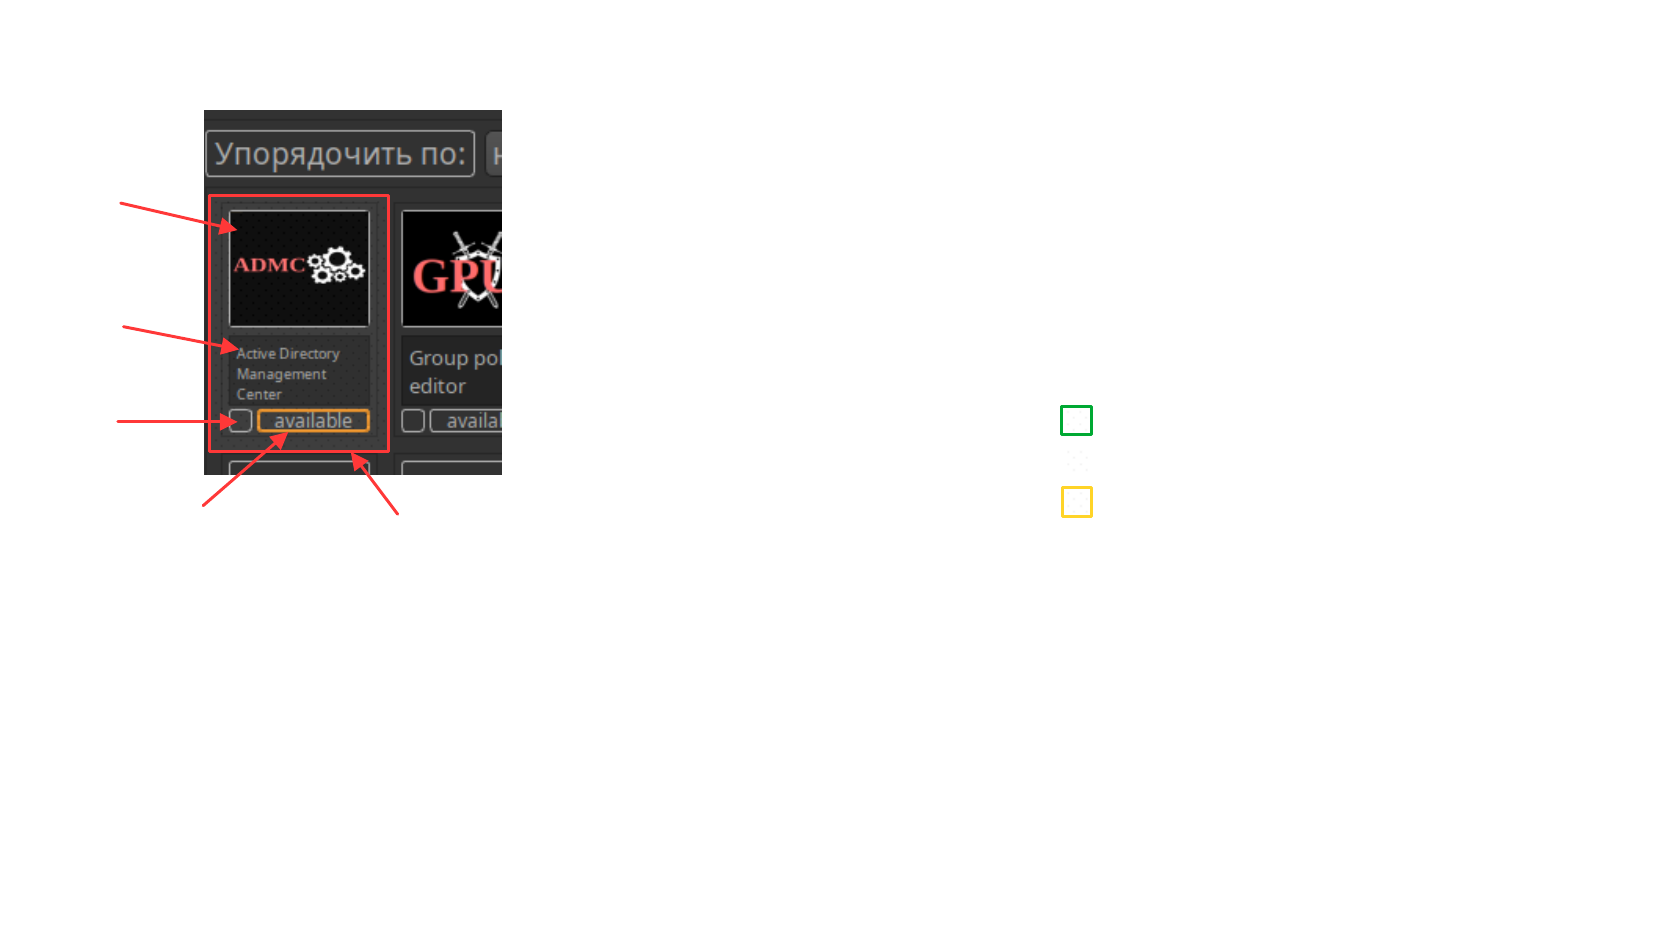

# ALT Play - центр установки программ
Мини-карточка программы сложно-составной, является отдельным юнитом, и состоит из:
1) Иконка (если есть, пока что придумал сам)
2) Полное смысловое название пакета из описания
3) Статус пакета с системе: установлен
 не установлен
 доступно обновление
1
2
3
4
5
4) Действие доступное с пакетом: Установить/Обновить/Удалить
5) Подложка фона, в соответствии со стилем ALT Play